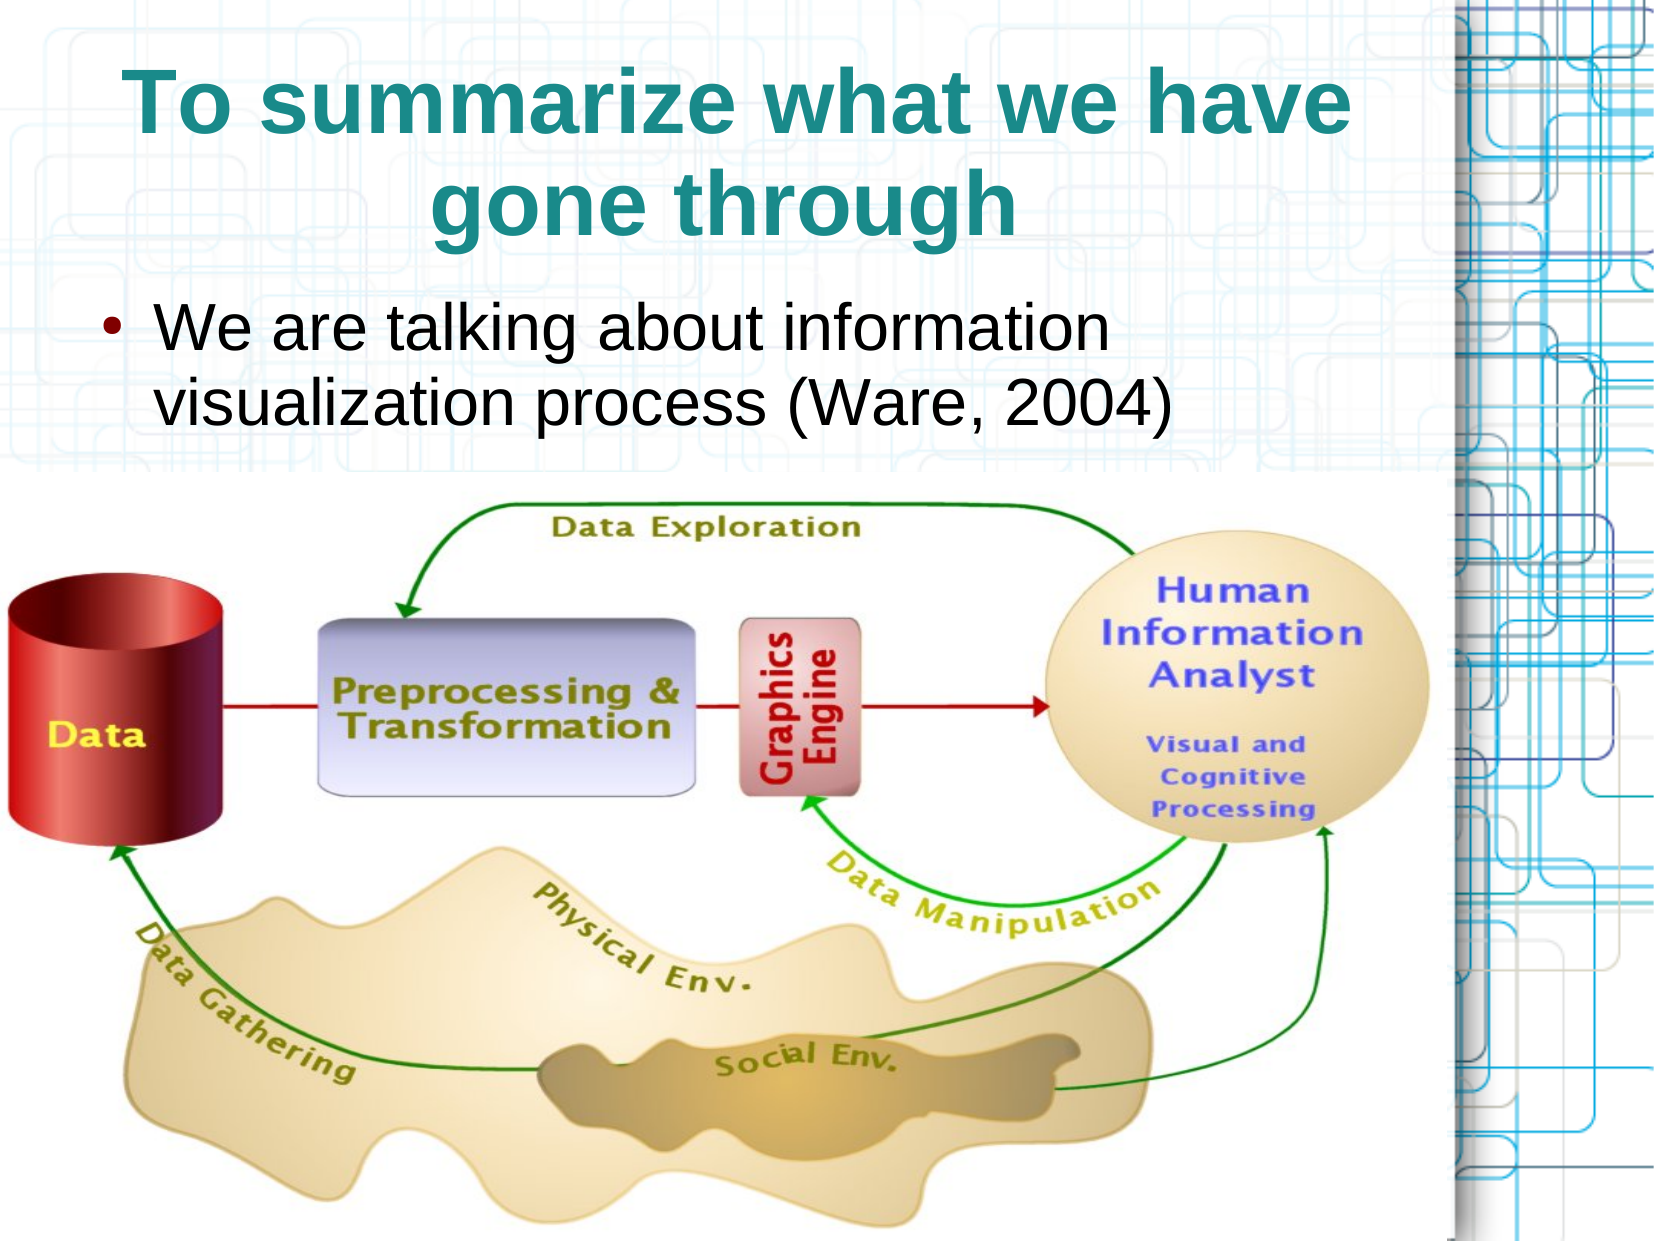

# To summarize what we have gone through
We are talking about information visualization process (Ware, 2004)